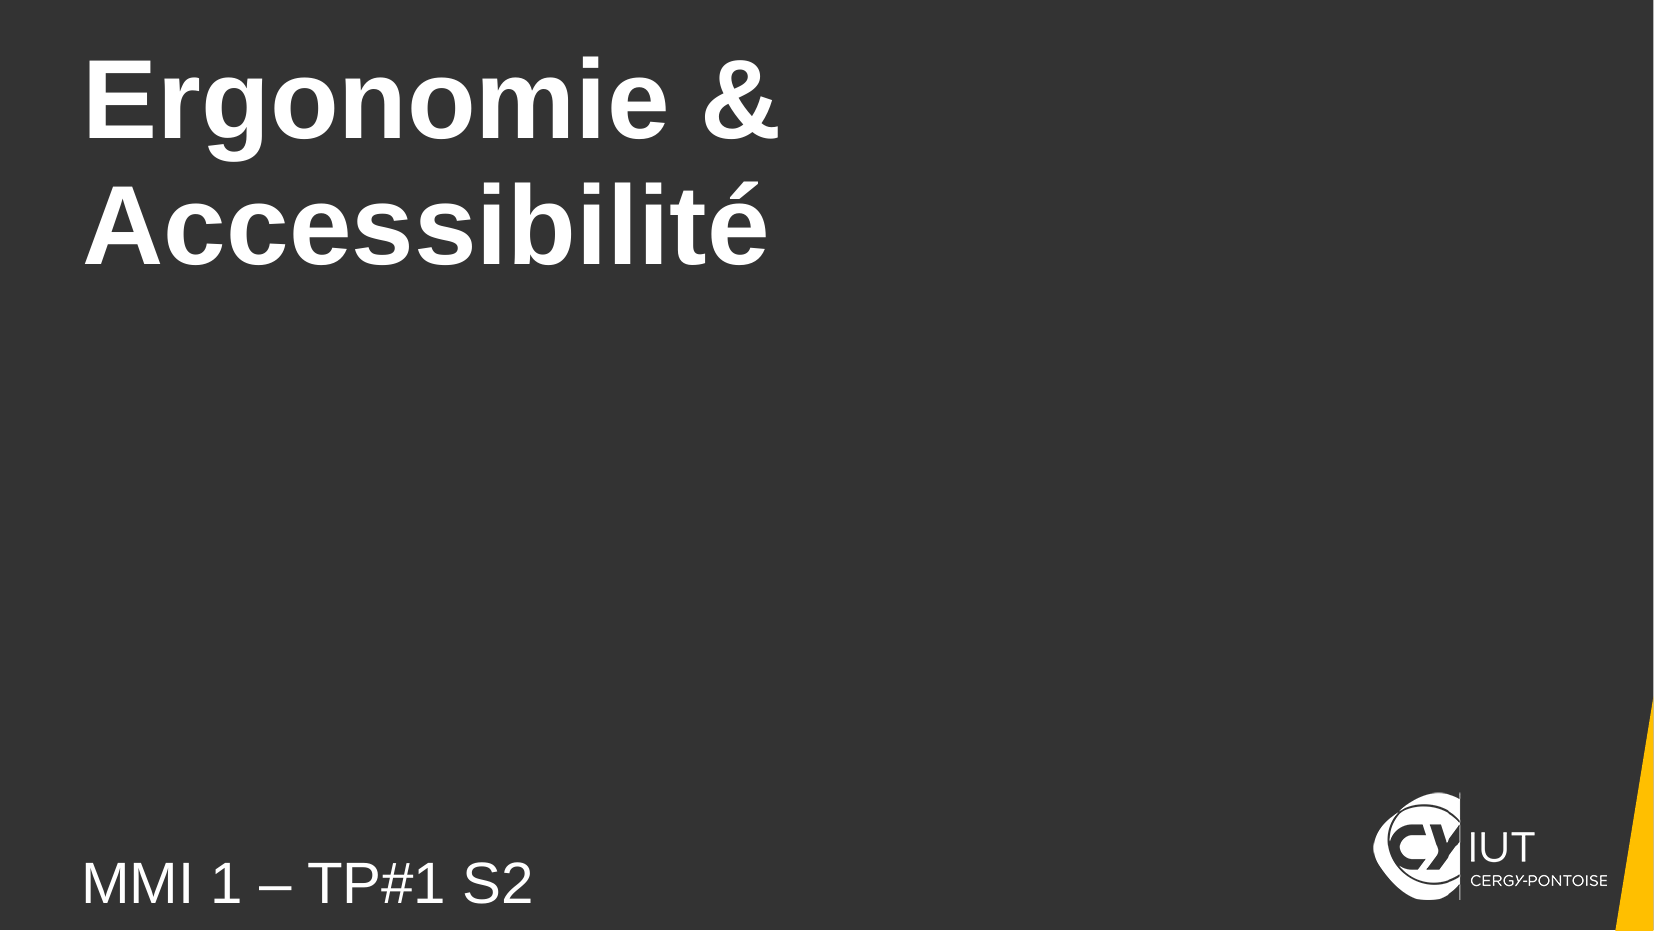

# Ergonomie & Accessibilité
MMI 1 – TP#1 S2